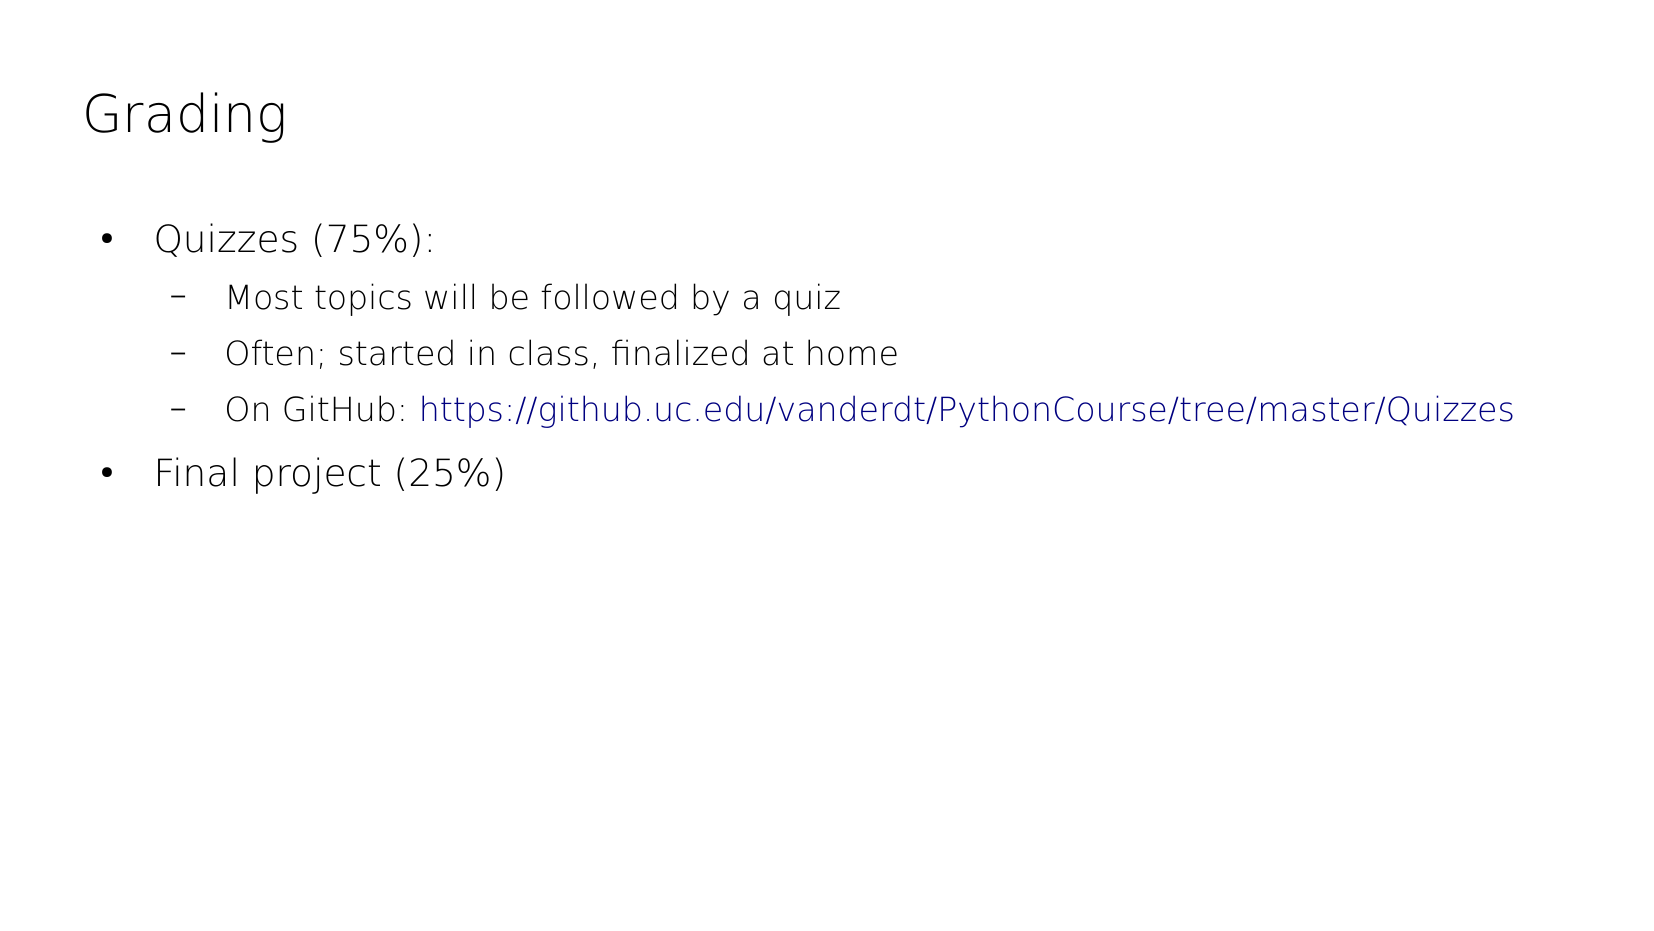

# Grading
Quizzes (75%):
Most topics will be followed by a quiz
Often; started in class, finalized at home
On GitHub: https://github.uc.edu/vanderdt/PythonCourse/tree/master/Quizzes
Final project (25%)